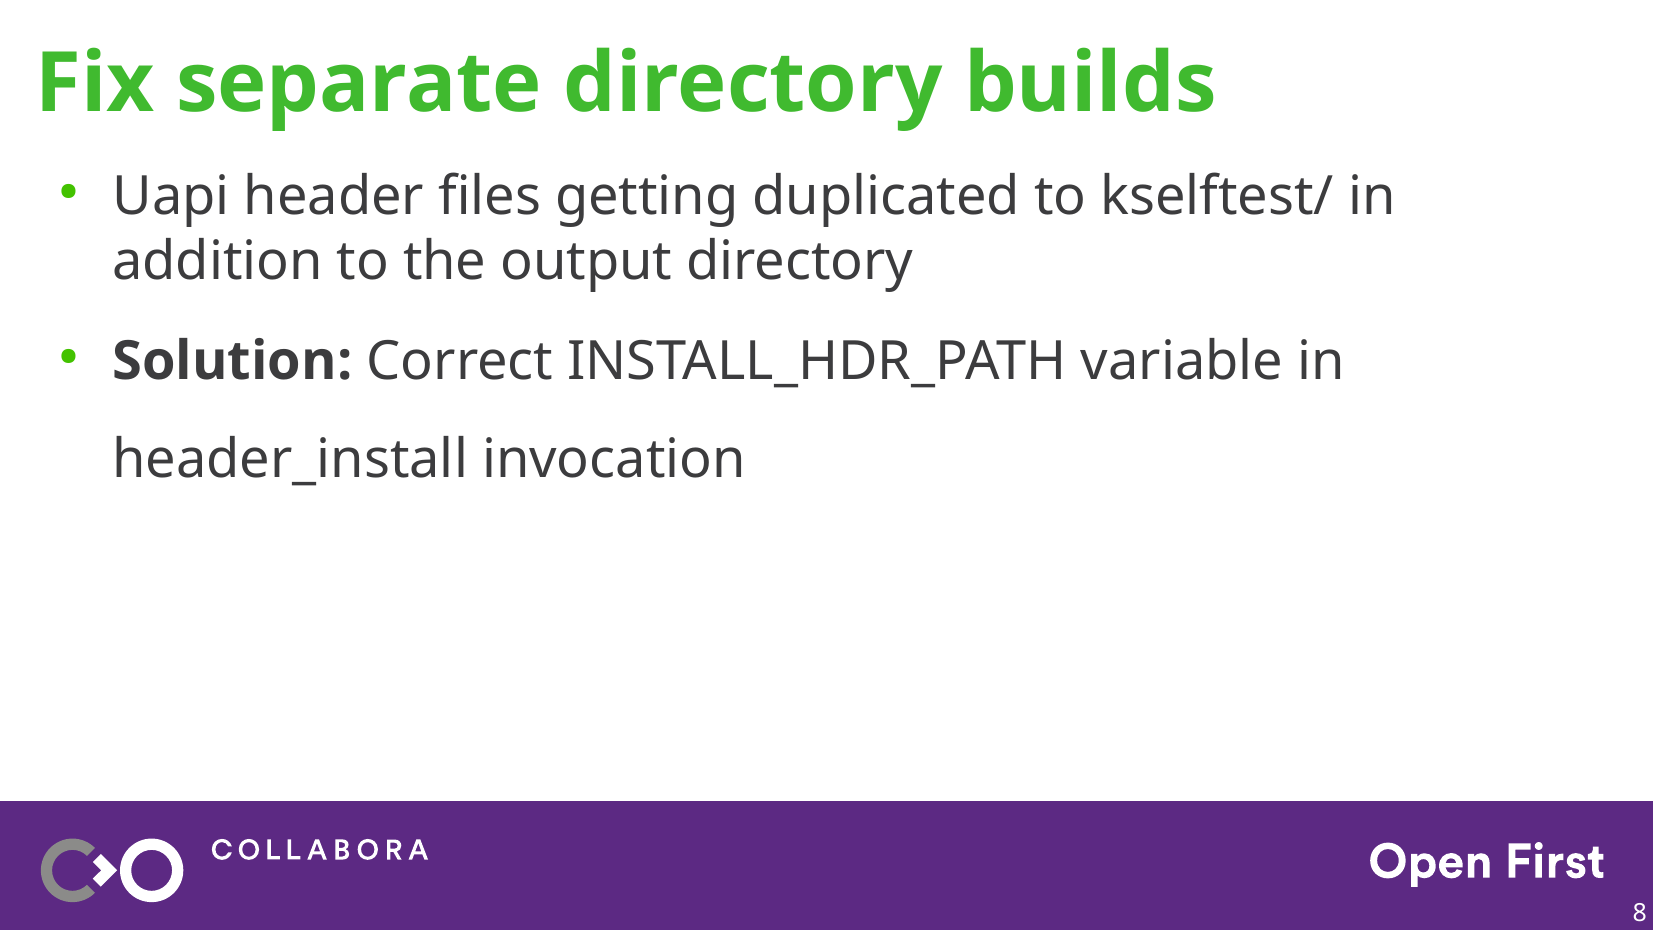

# Fix separate directory builds
Uapi header files getting duplicated to kselftest/ in addition to the output directory
Solution: Correct INSTALL_HDR_PATH variable in header_install invocation